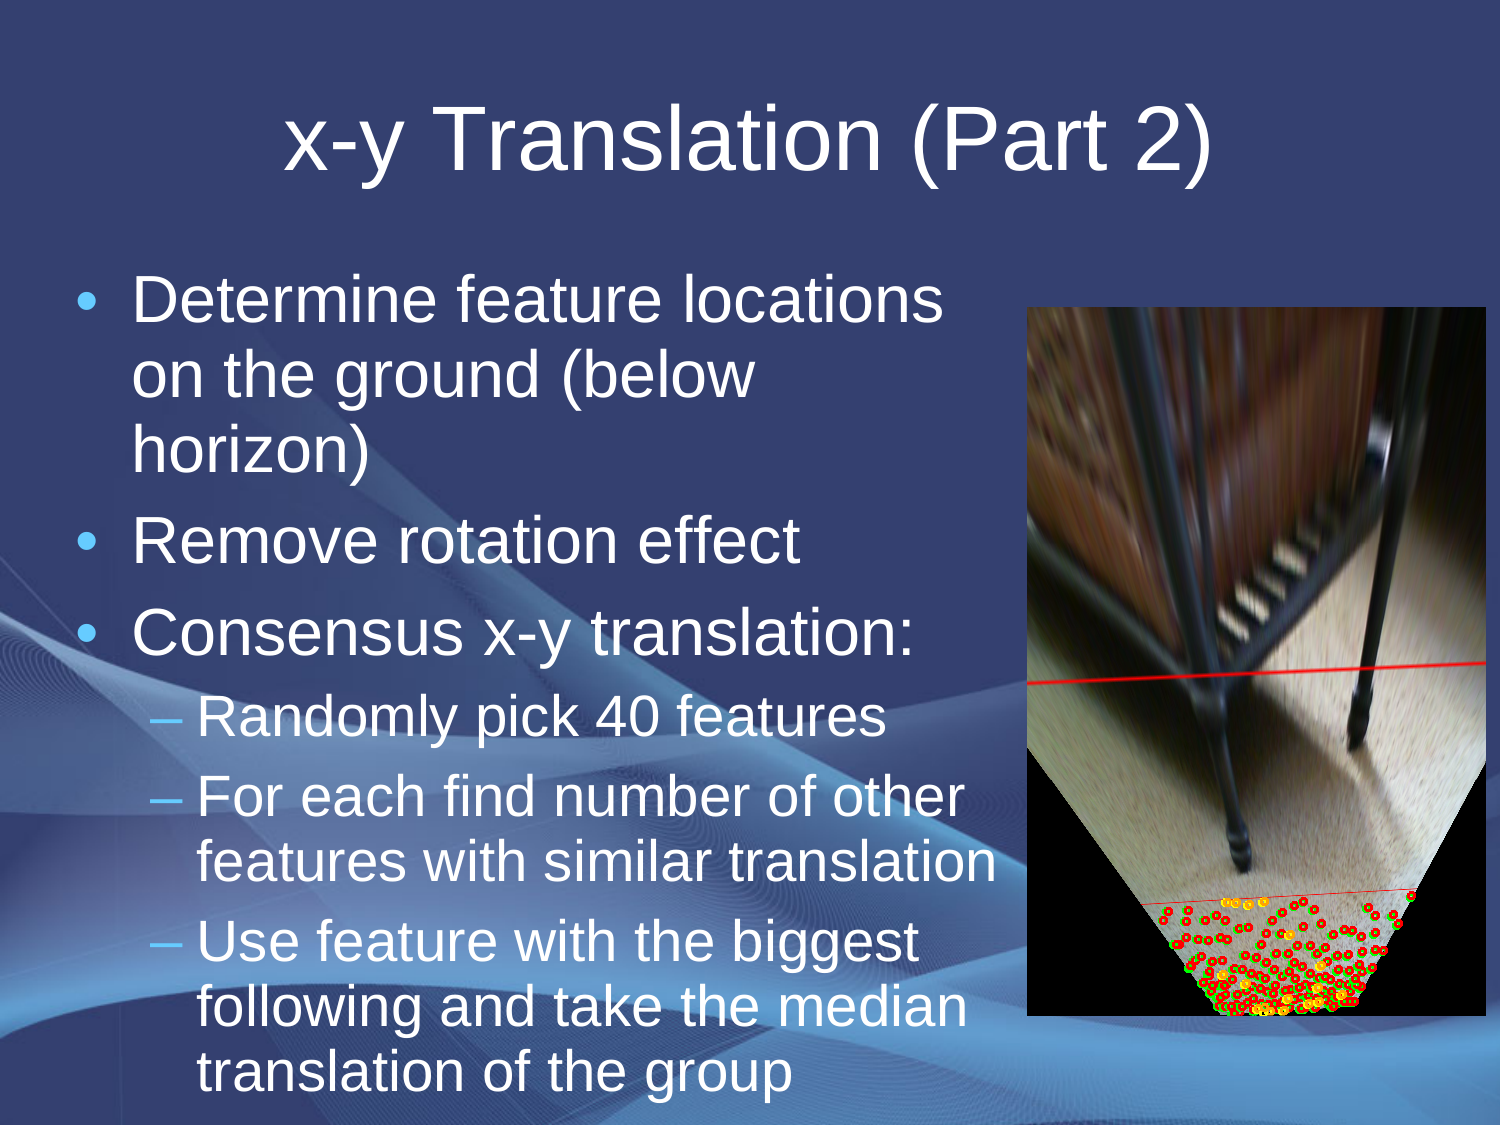

# x-y Translation (Part 2)
Determine feature locations on the ground (below horizon)
Remove rotation effect
Consensus x-y translation:
Randomly pick 40 features
For each find number of other features with similar translation
Use feature with the biggest following and take the median translation of the group